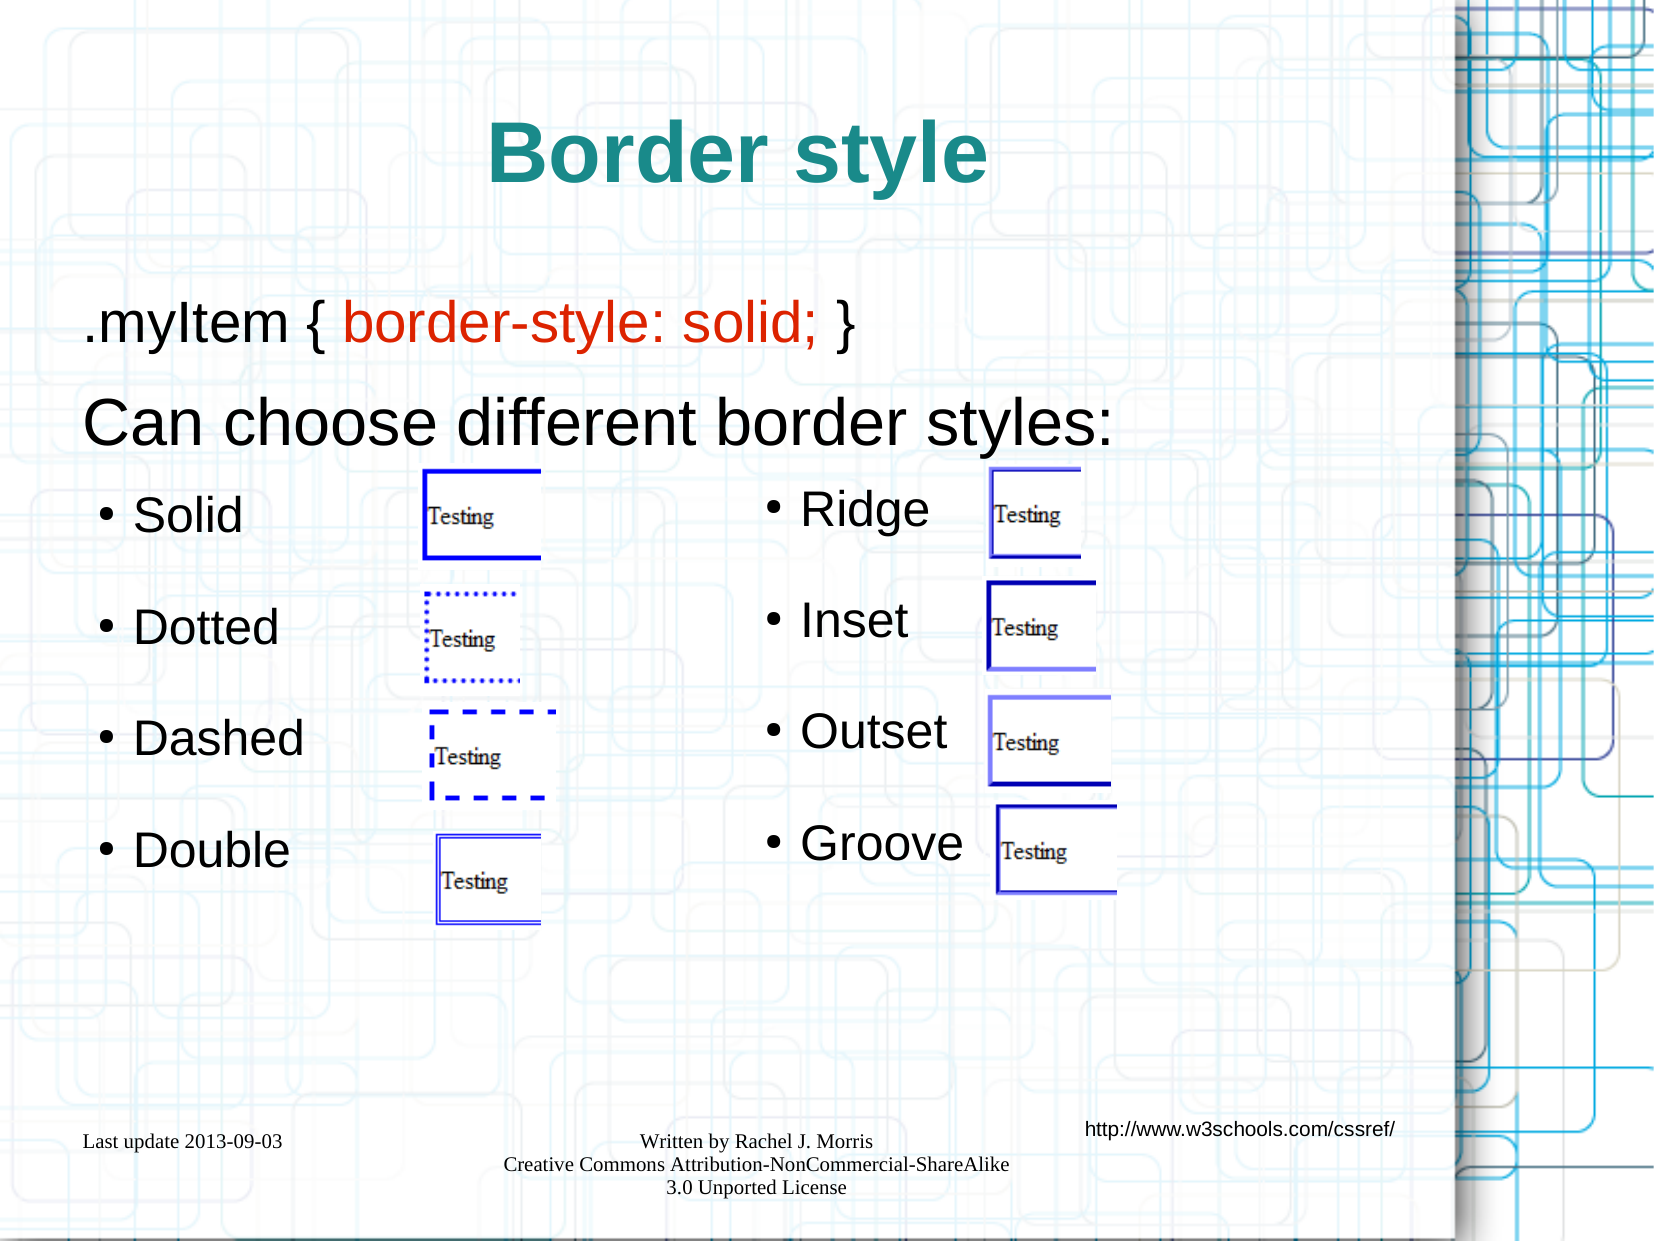

# Border style
.myItem { border-style: solid; }
Can choose different border styles:
Ridge
Inset
Outset
Groove
Solid
Dotted
Dashed
Double
http://www.w3schools.com/cssref/